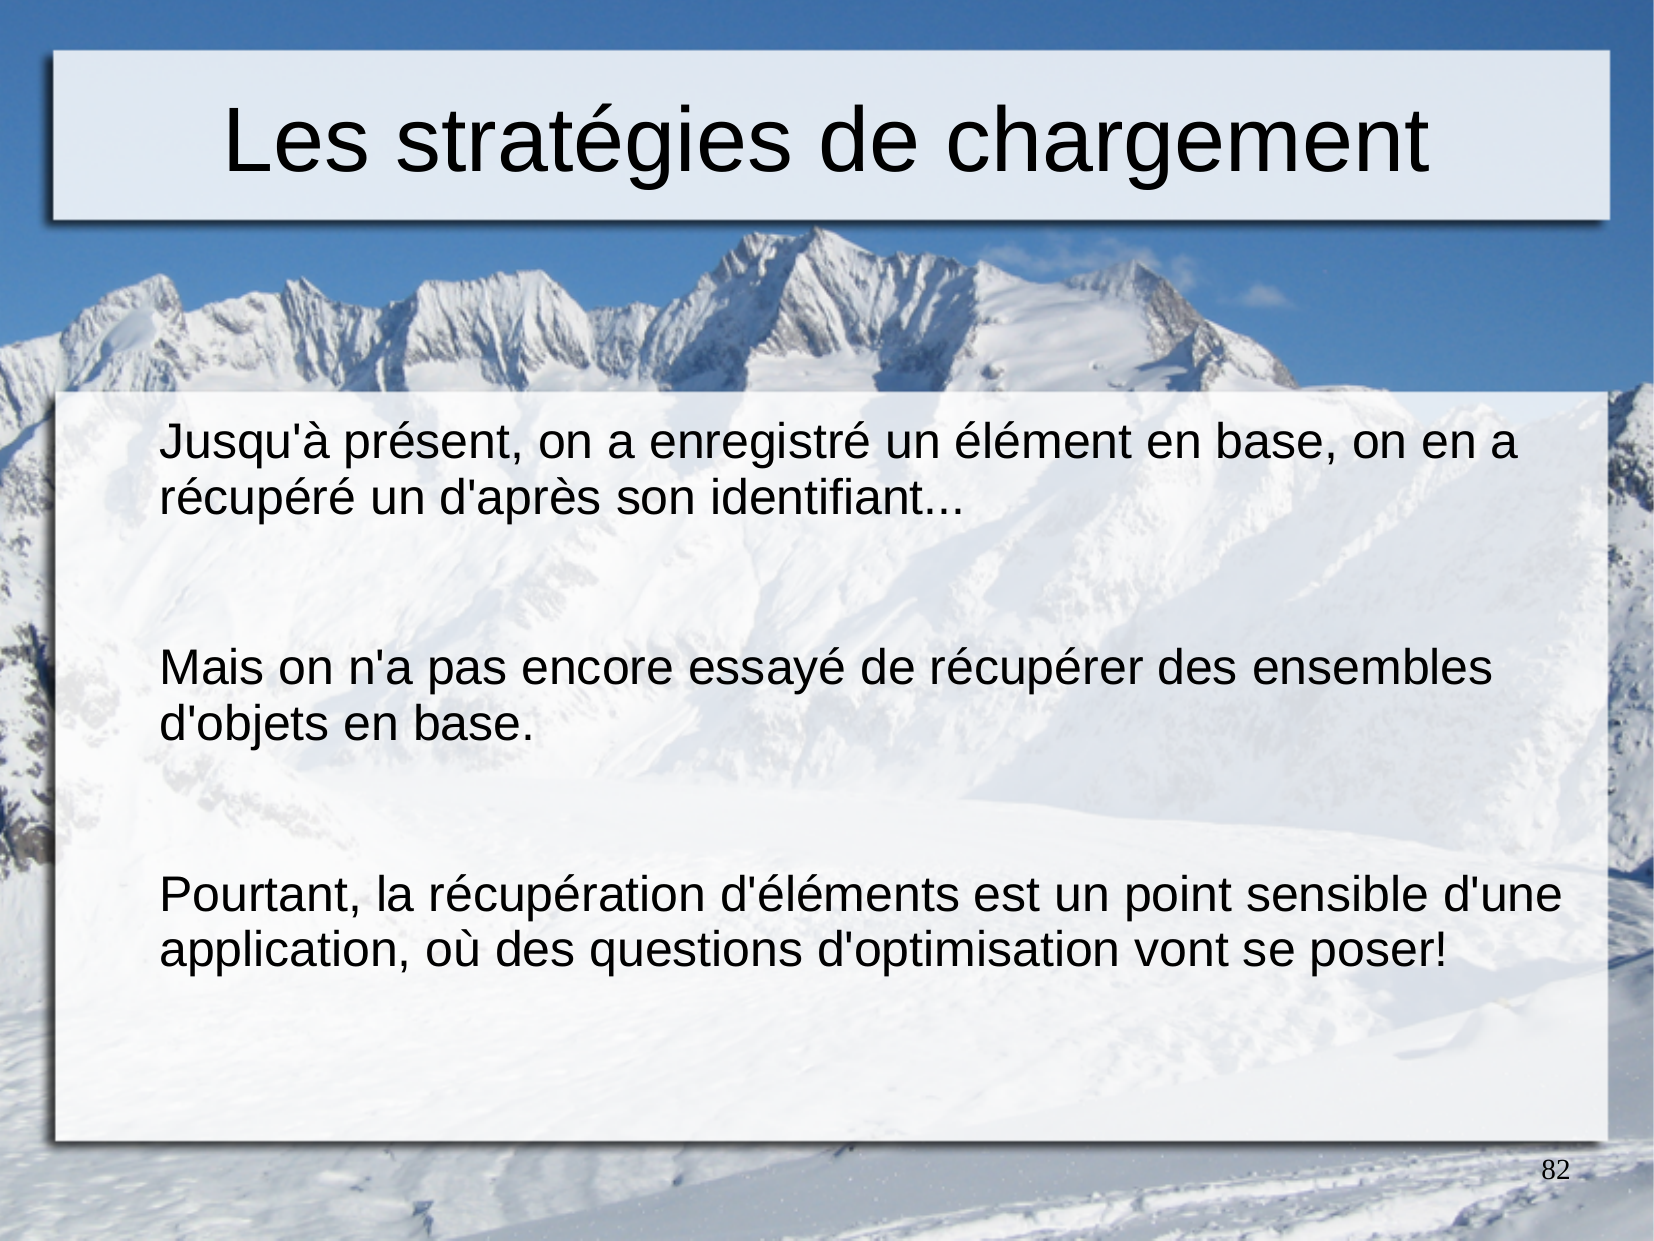

# Les stratégies de chargement
Jusqu'à présent, on a enregistré un élément en base, on en a récupéré un d'après son identifiant...
Mais on n'a pas encore essayé de récupérer des ensembles d'objets en base.
Pourtant, la récupération d'éléments est un point sensible d'une application, où des questions d'optimisation vont se poser!
82